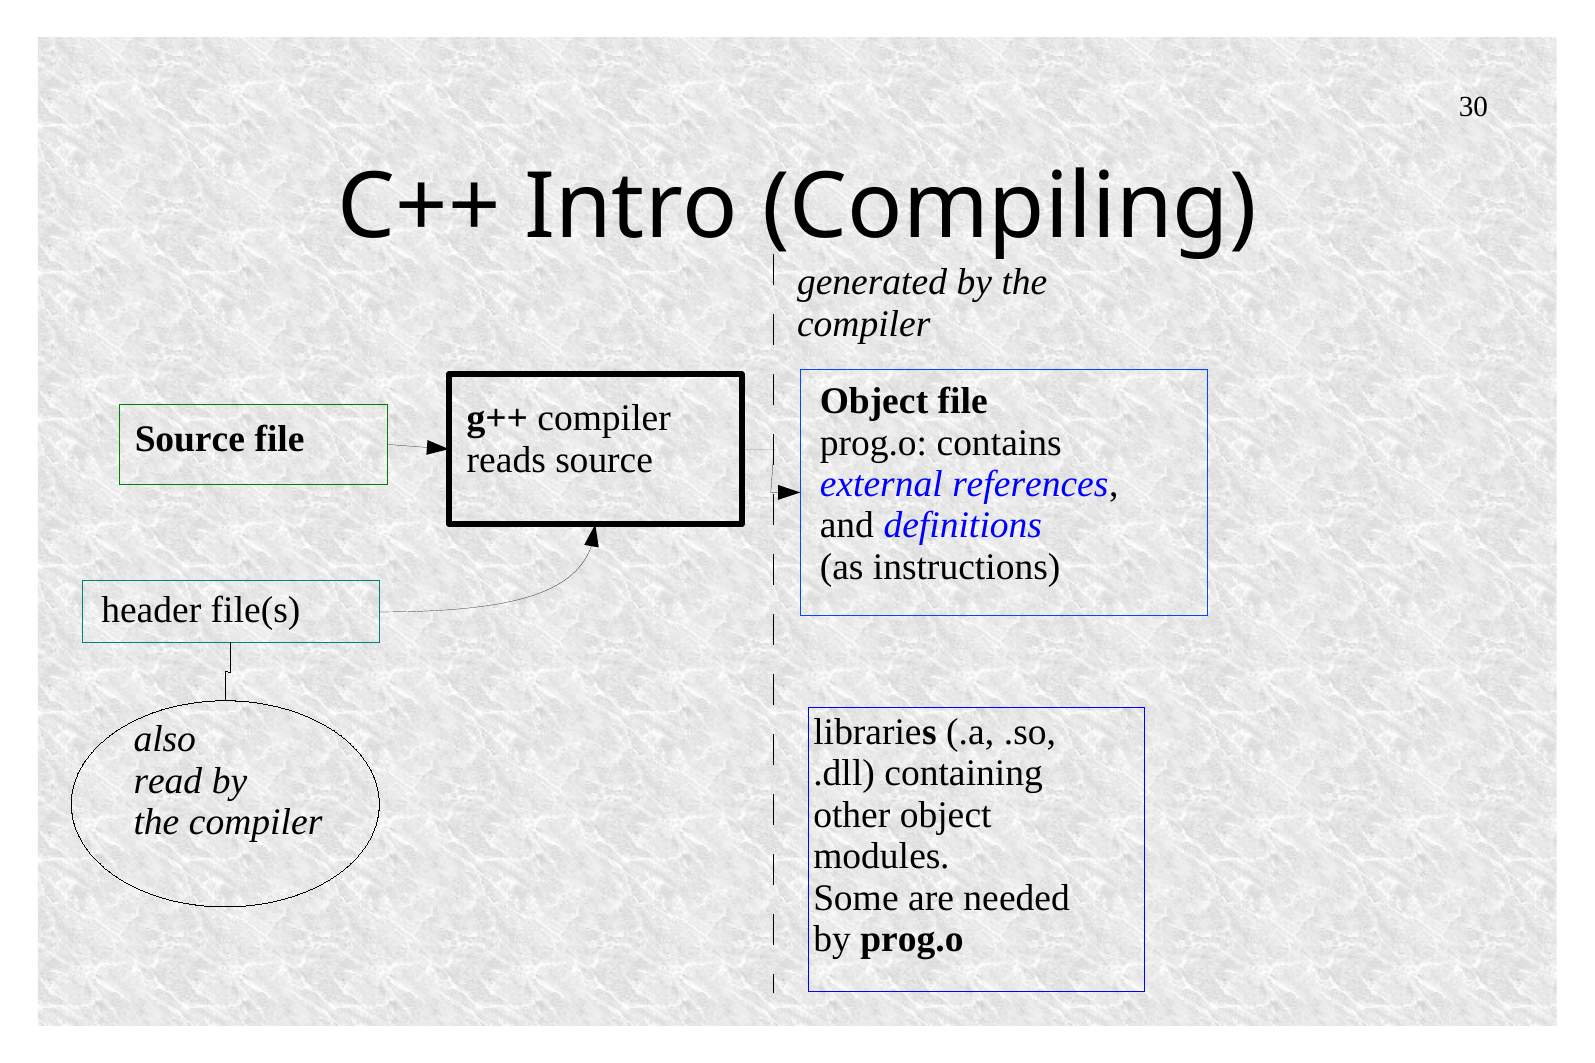

30
# C++ Intro (Compiling)
generated by the
compiler
Object file
prog.o: contains
external references,
and definitions
(as instructions)
g++ compiler
reads source
Source file
header file(s)
libraries (.a, .so,
.dll) containing
other object
modules.
Some are needed
by prog.o
also
read by
the compiler